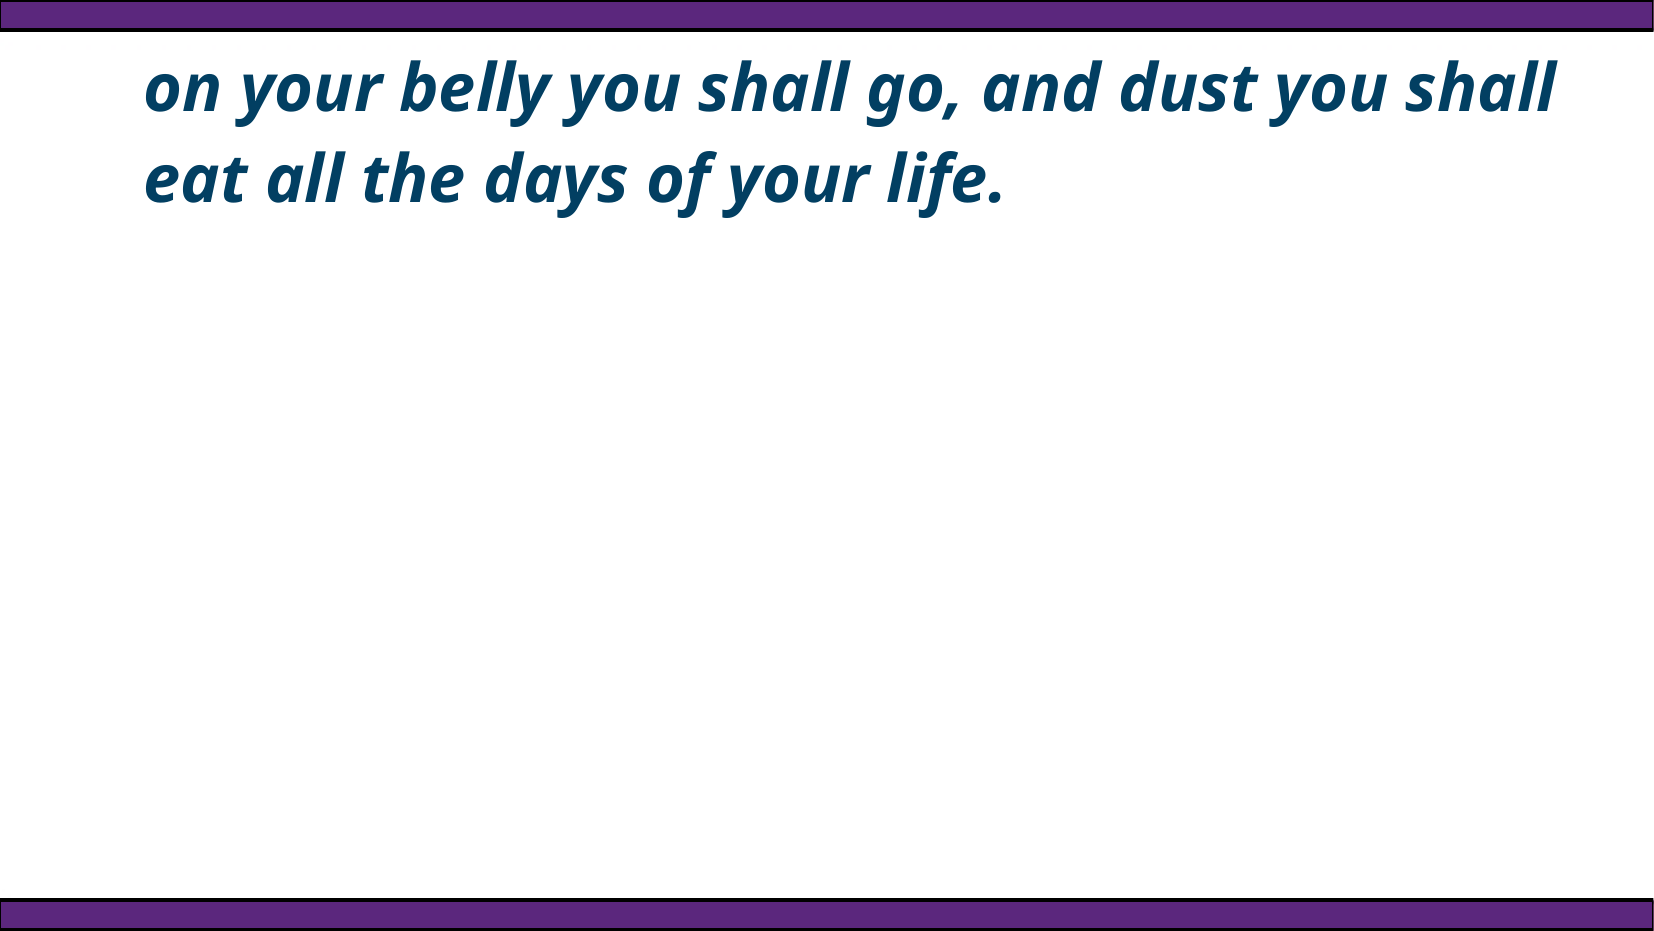

on your belly you shall go, and dust you shall
 eat all the days of your life.